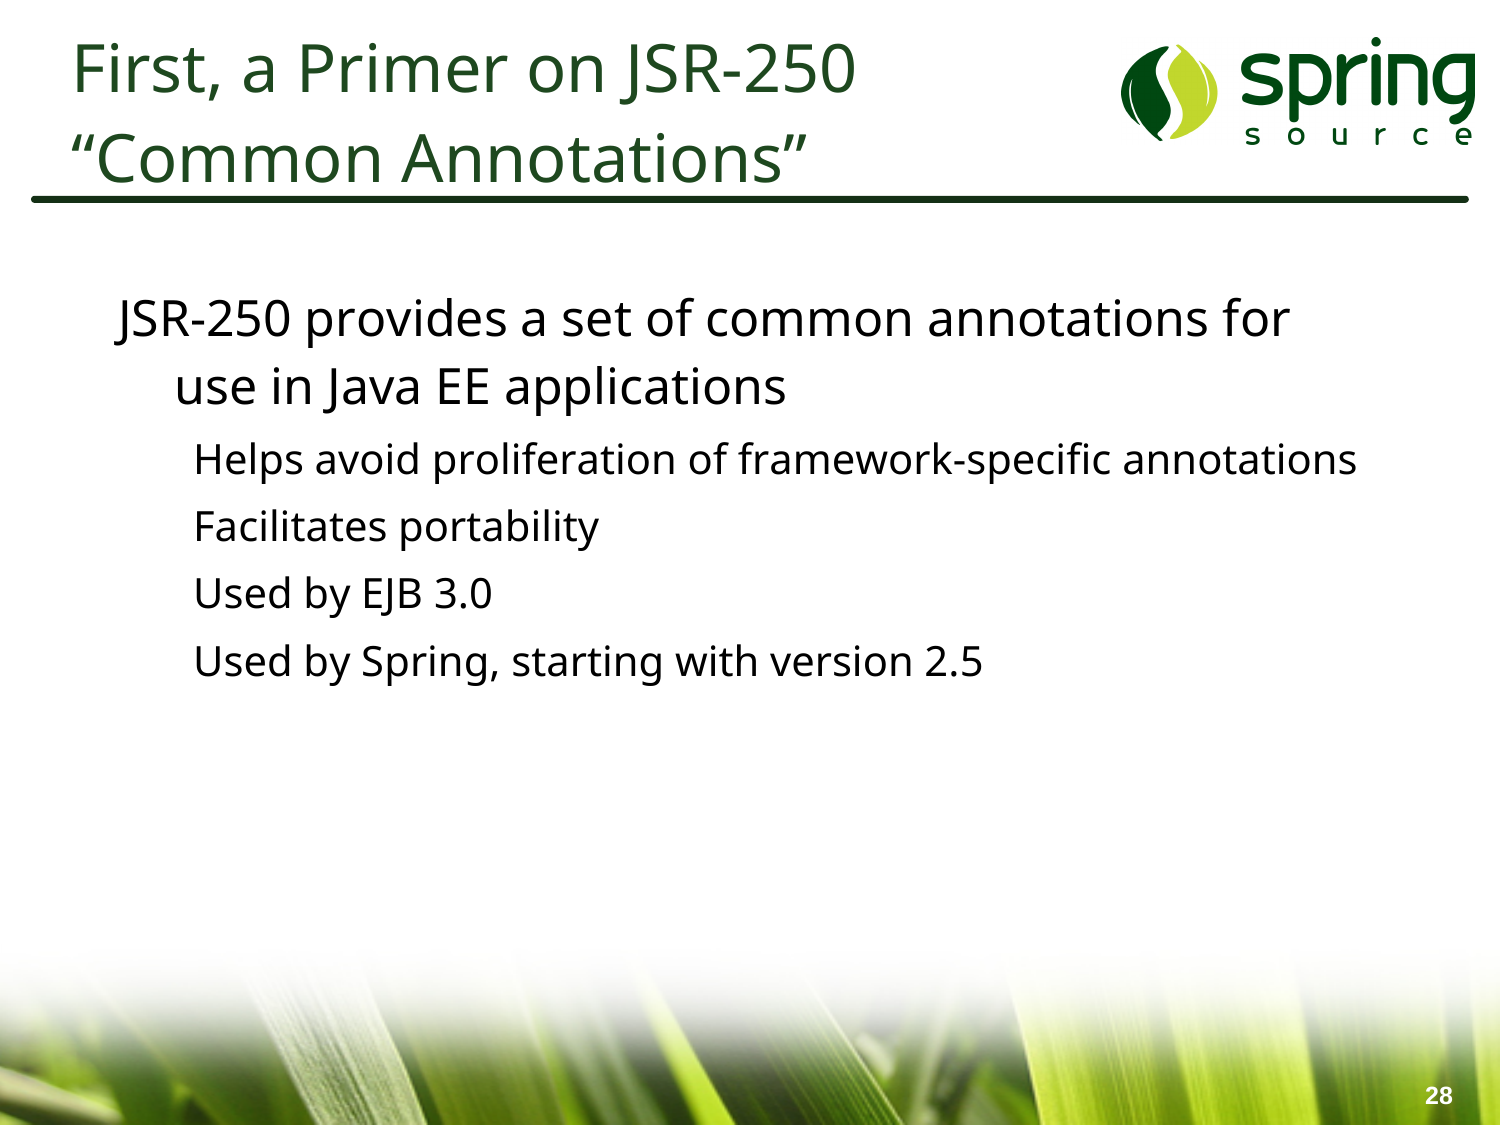

# First, a Primer on JSR-250 “Common Annotations”
JSR-250 provides a set of common annotations for use in Java EE applications
Helps avoid proliferation of framework-specific annotations
Facilitates portability
Used by EJB 3.0
Used by Spring, starting with version 2.5